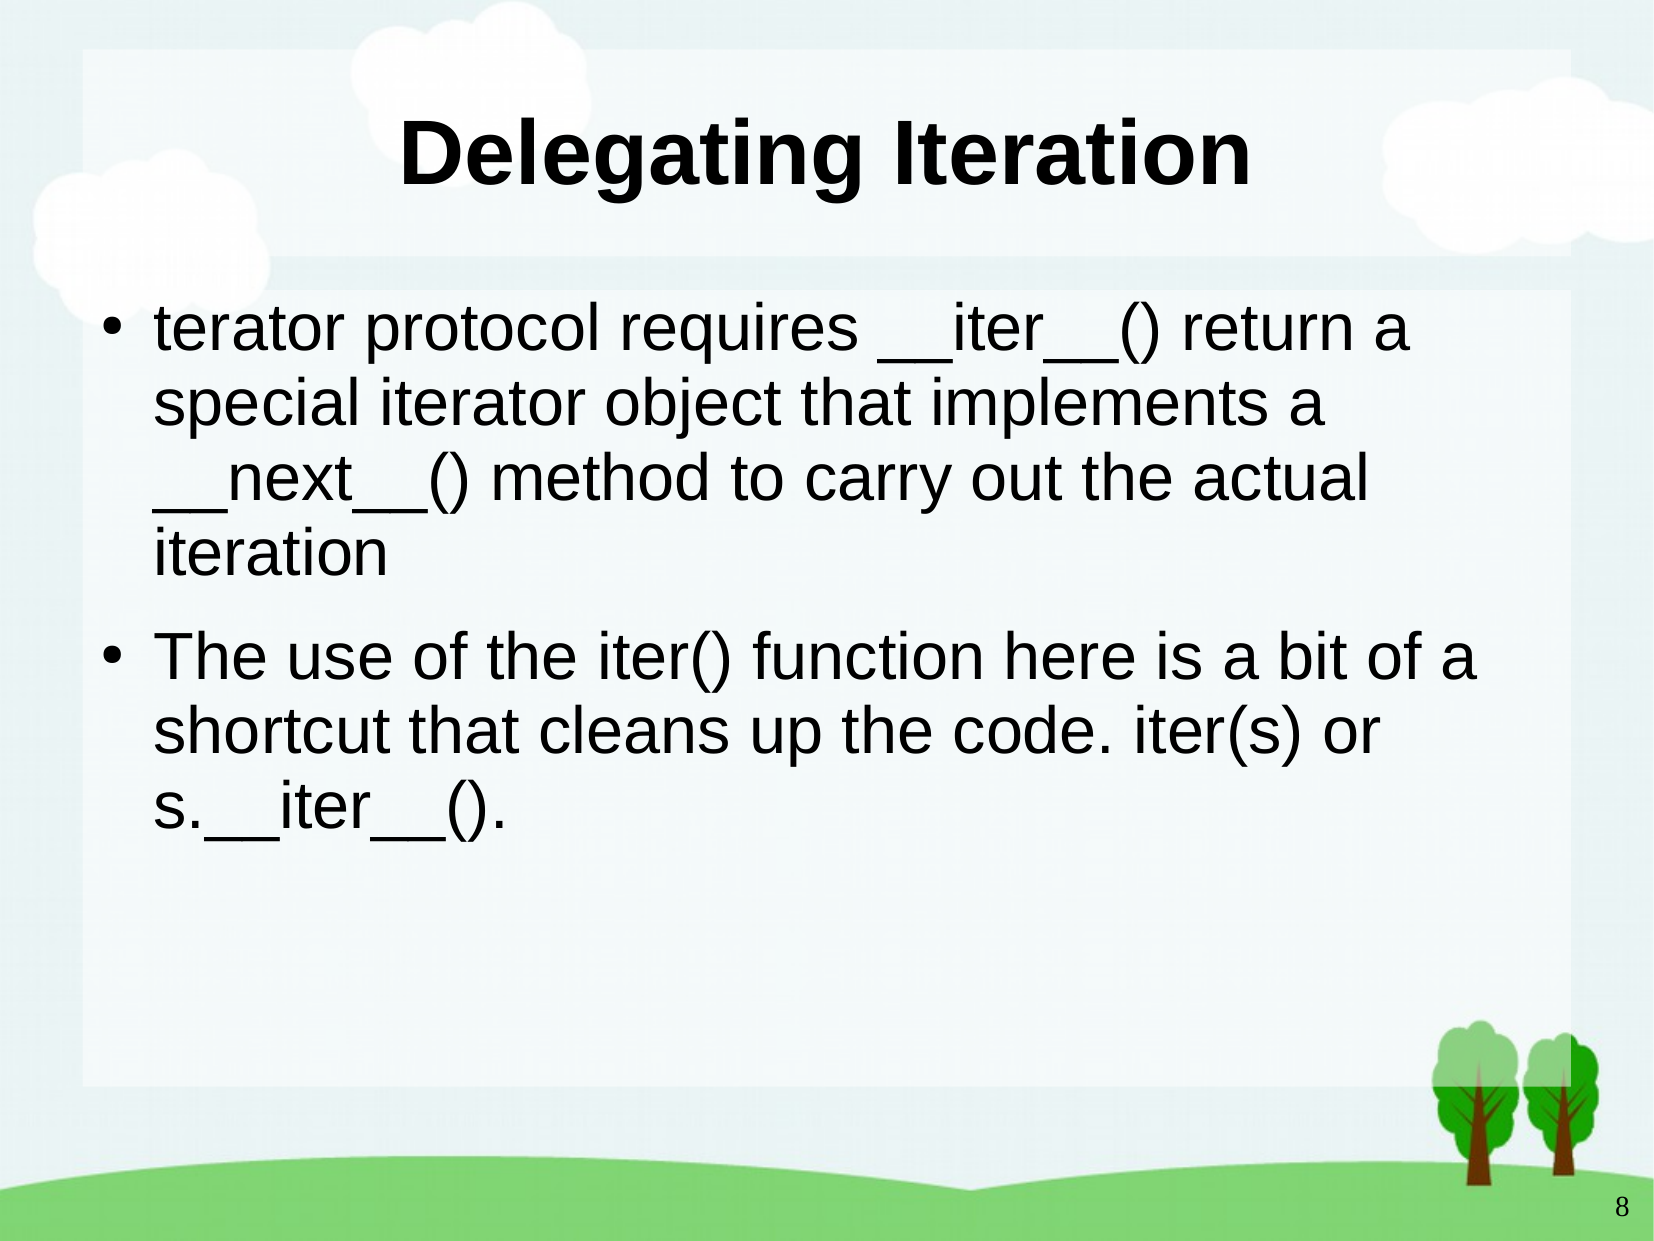

# Delegating Iteration
terator protocol requires __iter__() return a special iterator object that implements a __next__() method to carry out the actual iteration
The use of the iter() function here is a bit of a shortcut that cleans up the code. iter(s) or s.__iter__().
8